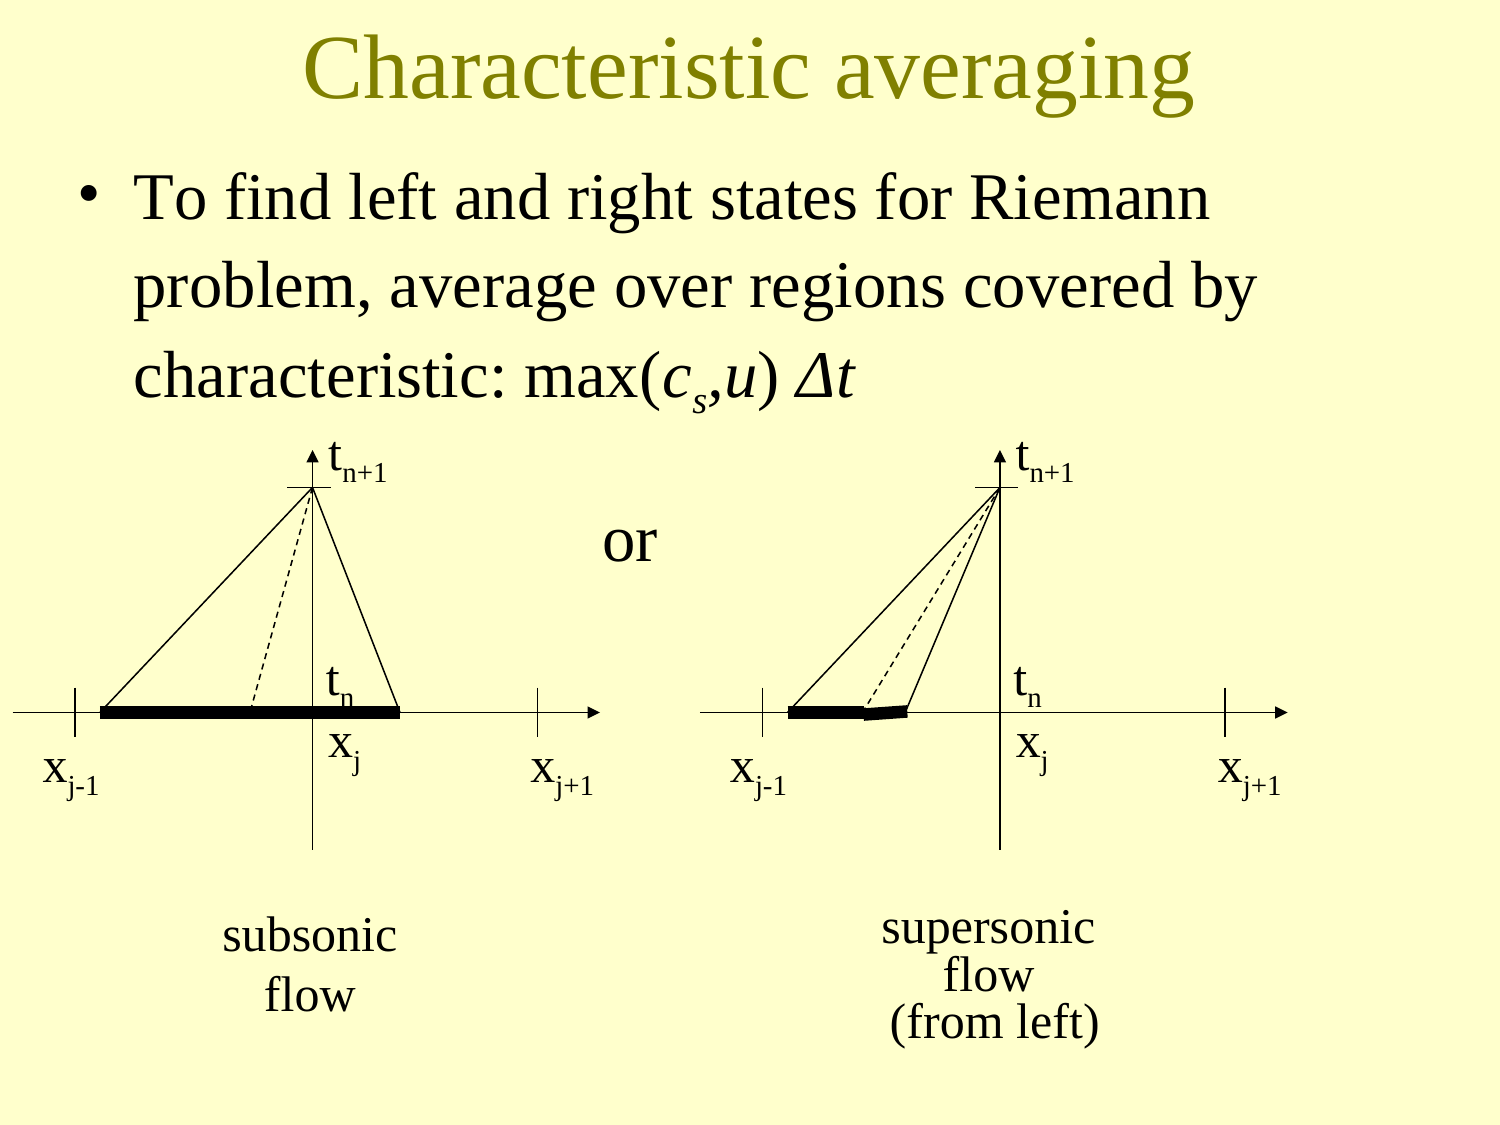

# Characteristic averaging
To find left and right states for Riemann problem, average over regions covered by characteristic: max(cs,u) Δt
tn+1
tn+1
or
tn
tn
xj
xj
xj-1
xj+1
xj-1
xj+1
subsonic
flow
supersonic
flow
 (from left)